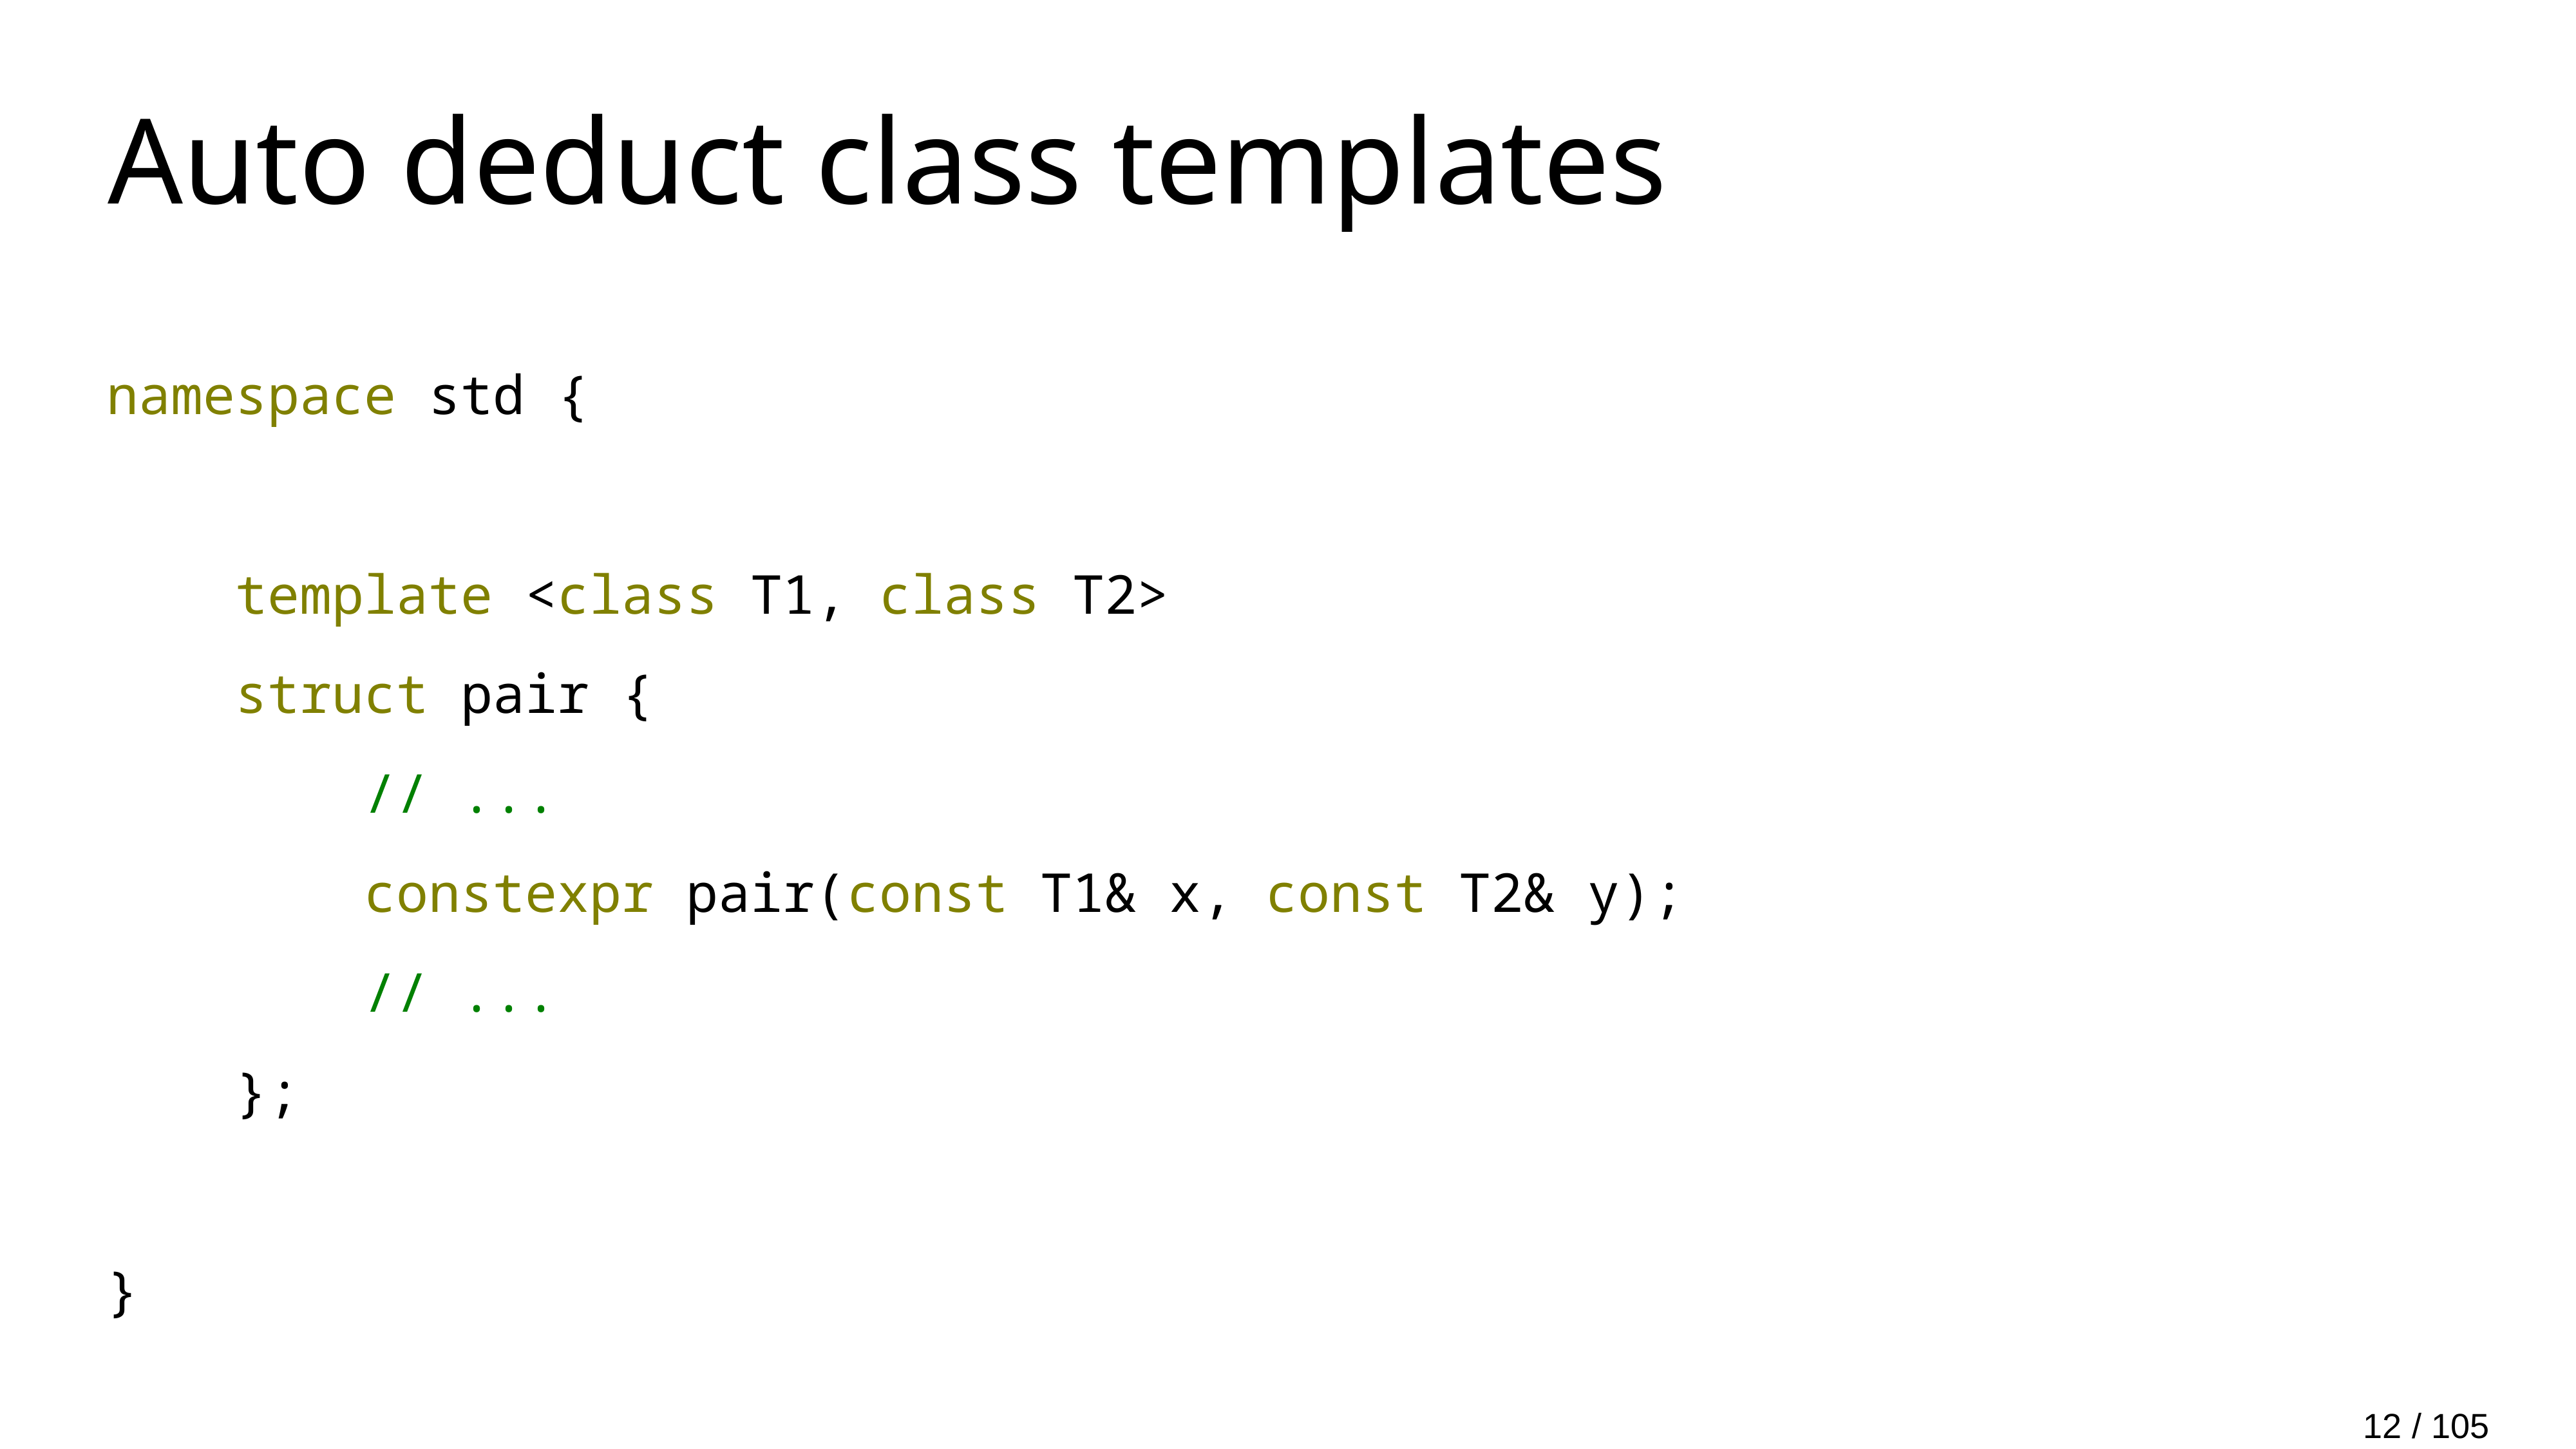

# Auto deduct class templates
namespace std {
 template <class T1, class T2>
 struct pair {
 // ...
 constexpr pair(const T1& x, const T2& y);
 // ...
 };
}